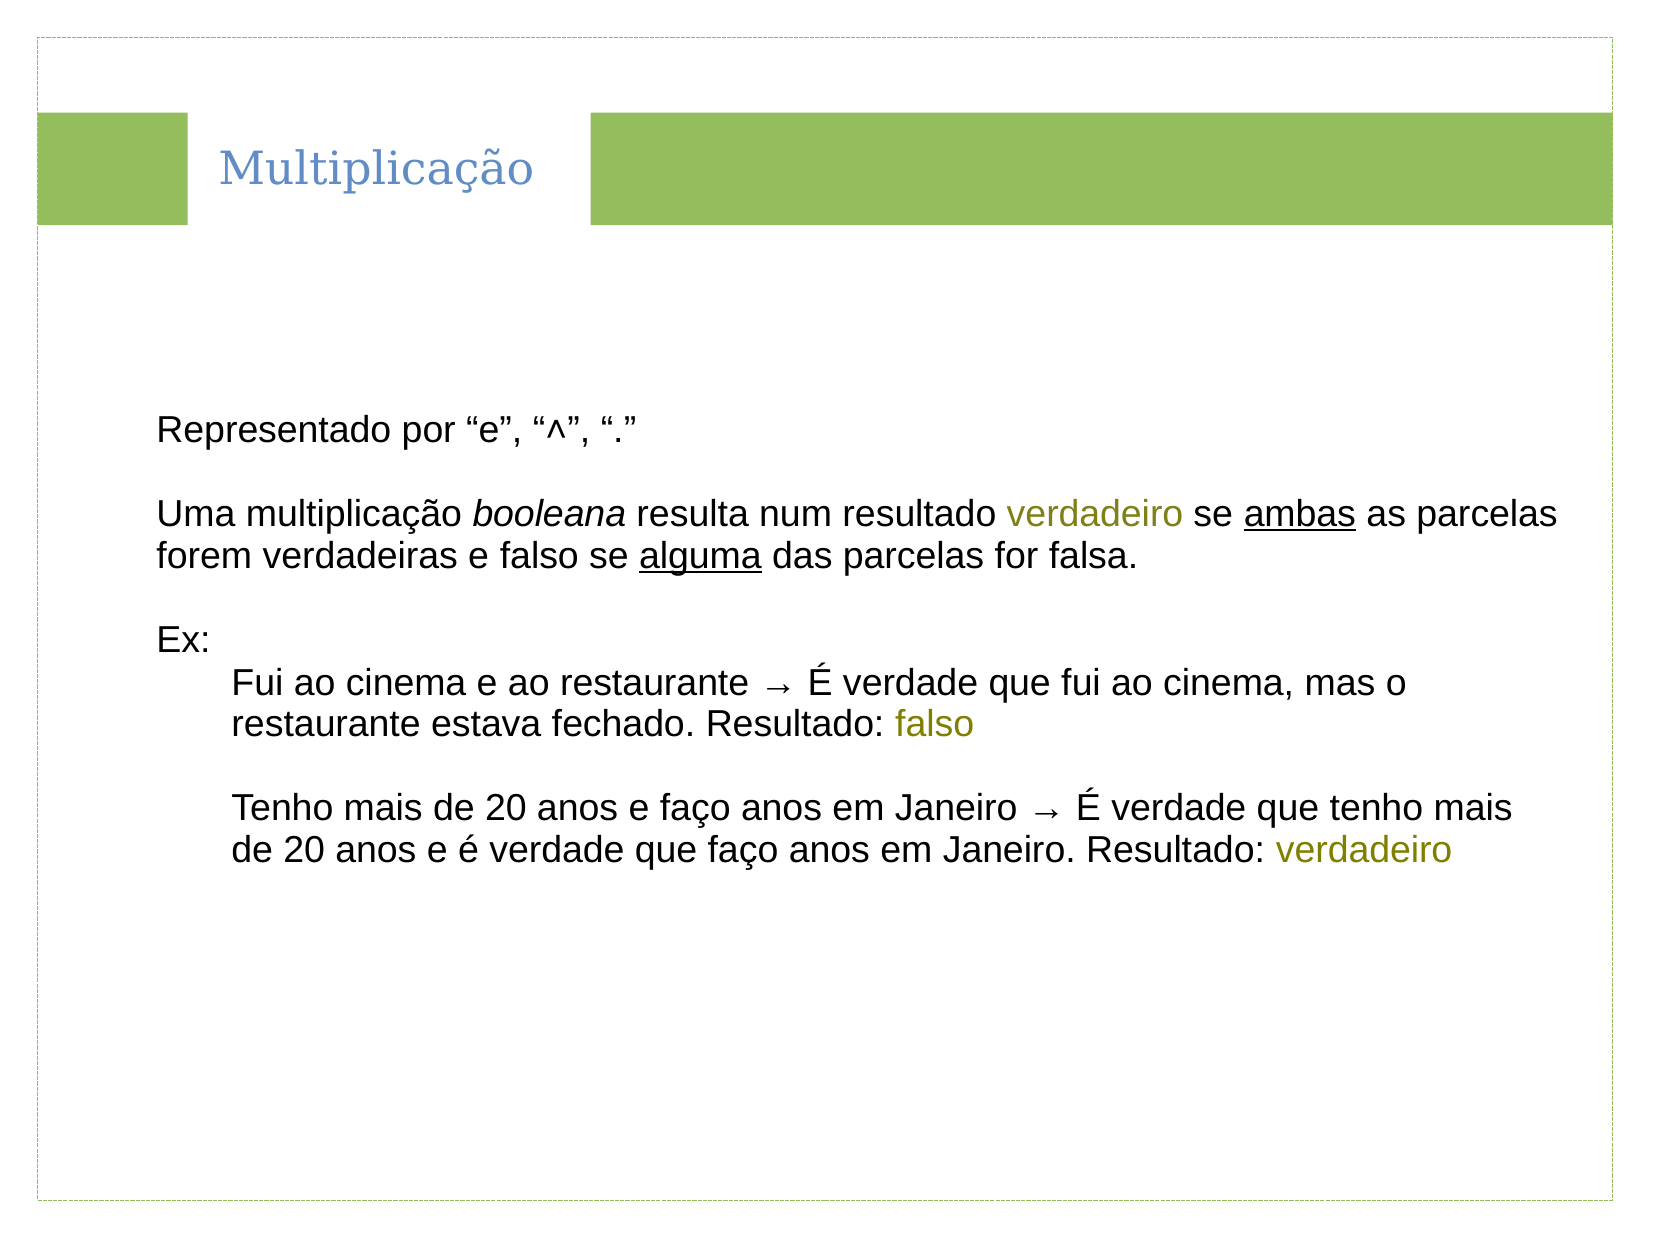

Multiplicação
Representado por “e”, “˄”, “.”
Uma multiplicação booleana resulta num resultado verdadeiro se ambas as parcelas
forem verdadeiras e falso se alguma das parcelas for falsa.
Ex:
	Fui ao cinema e ao restaurante → É verdade que fui ao cinema, mas o
	restaurante estava fechado. Resultado: falso
	Tenho mais de 20 anos e faço anos em Janeiro → É verdade que tenho mais
	de 20 anos e é verdade que faço anos em Janeiro. Resultado: verdadeiro